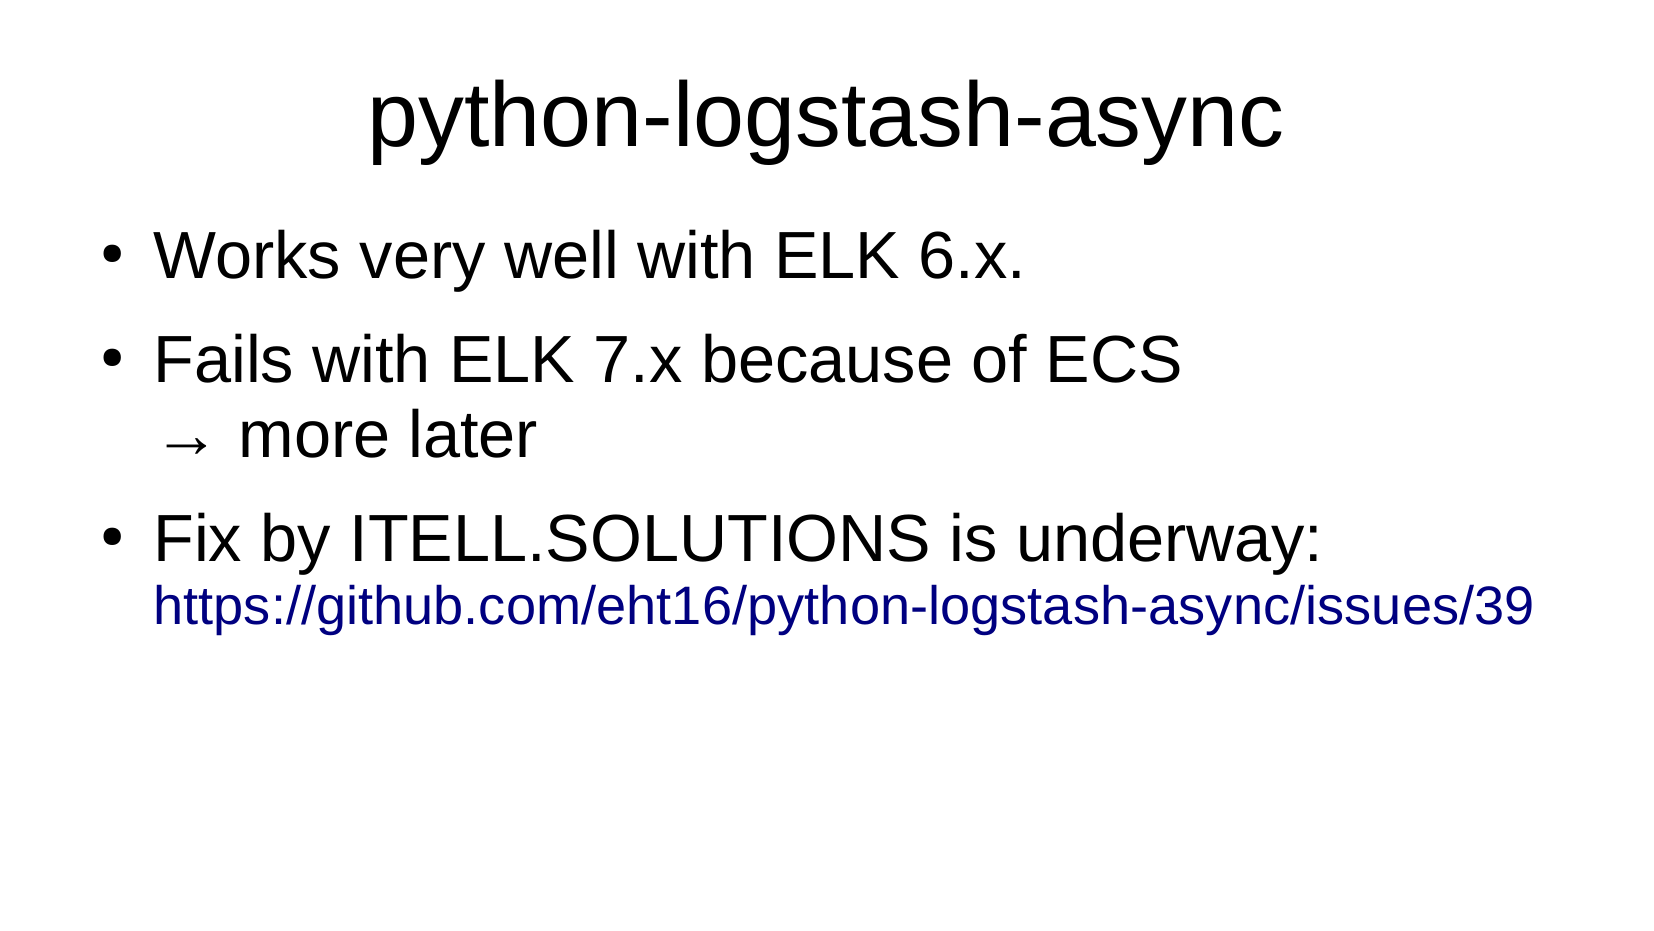

# python-logstash-async
Works very well with ELK 6.x.
Fails with ELK 7.x because of ECS
→ more later
Fix by ITELL.SOLUTIONS is underway: https://github.com/eht16/python-logstash-async/issues/39